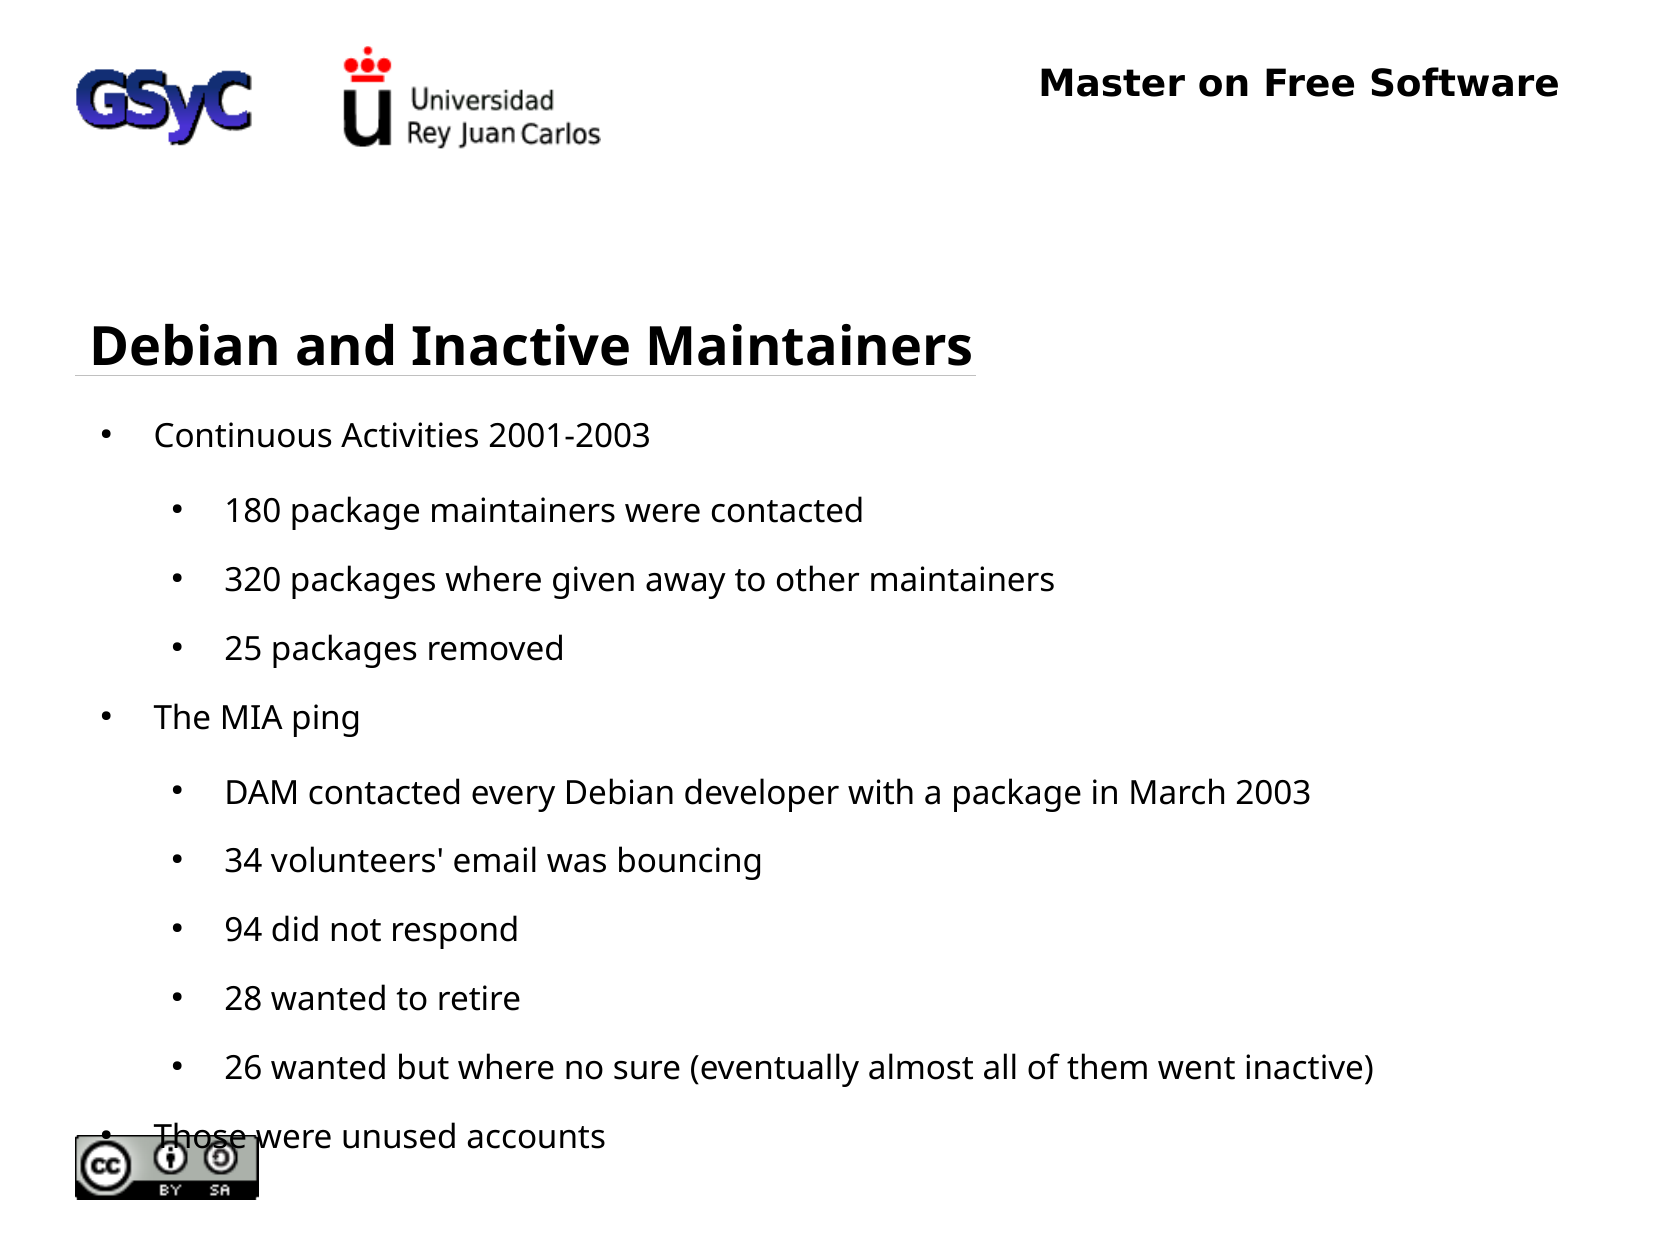

Debian and Inactive Maintainers
# Continuous Activities 2001-2003
180 package maintainers were contacted
320 packages where given away to other maintainers
25 packages removed
The MIA ping
DAM contacted every Debian developer with a package in March 2003
34 volunteers' email was bouncing
94 did not respond
28 wanted to retire
26 wanted but where no sure (eventually almost all of them went inactive)
Those were unused accounts